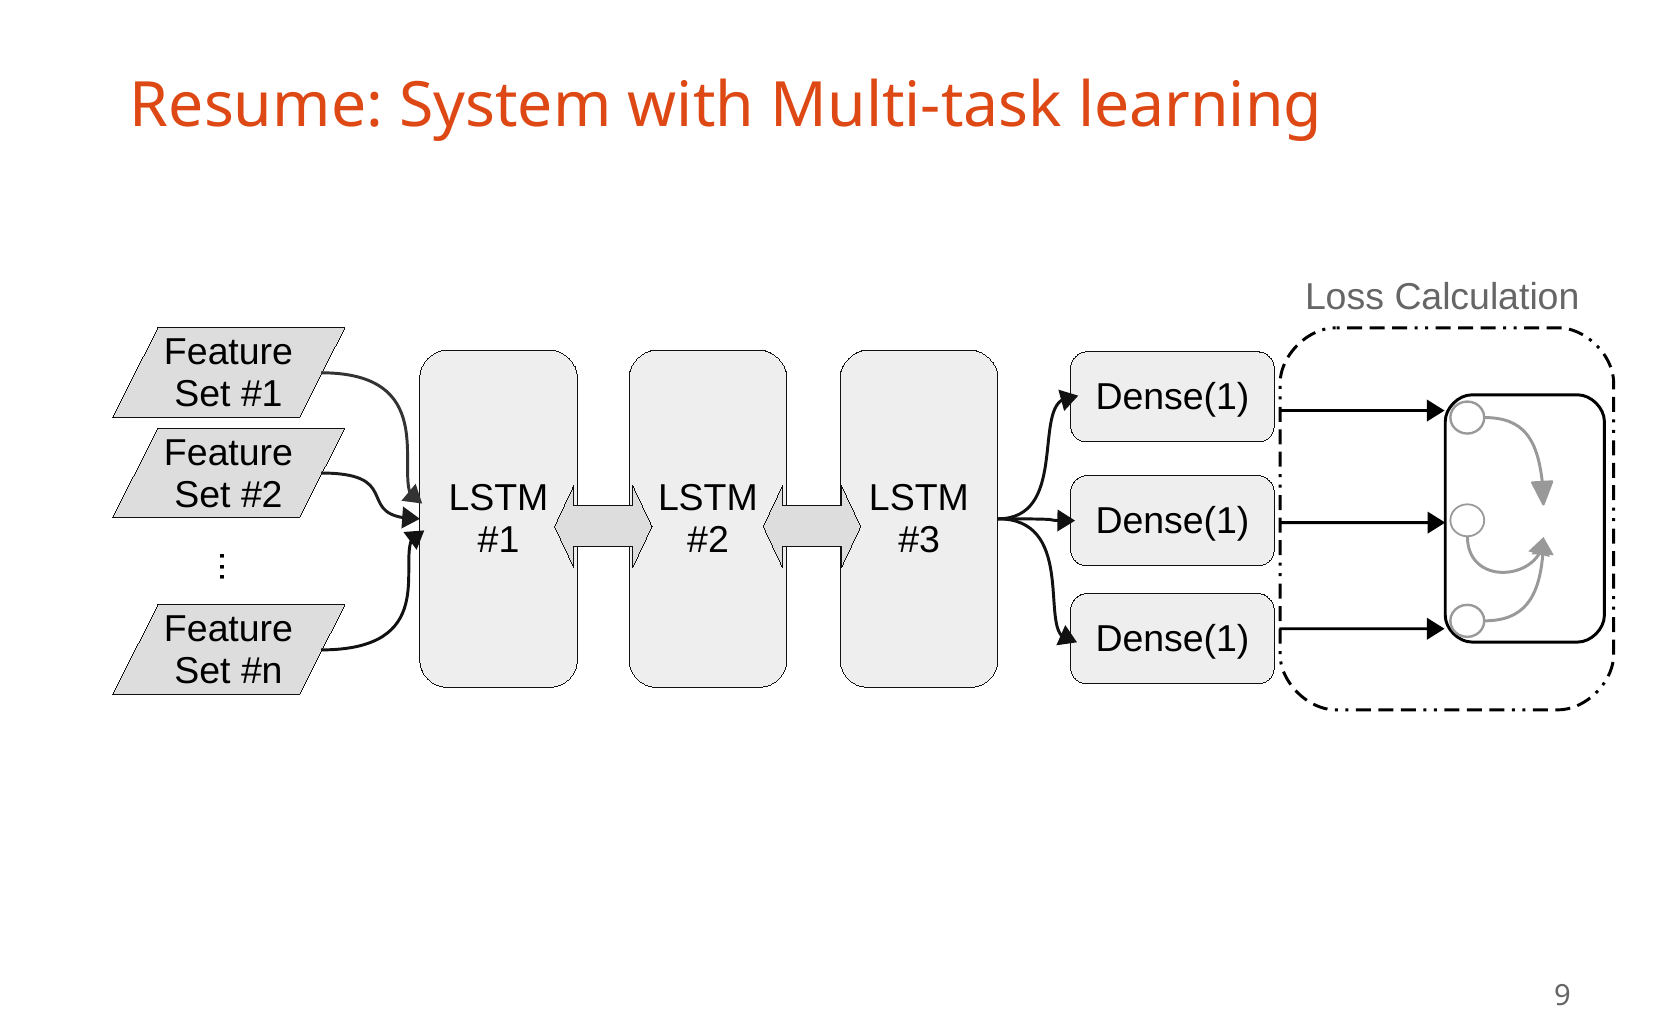

# Resume: System with Multi-task learning
9